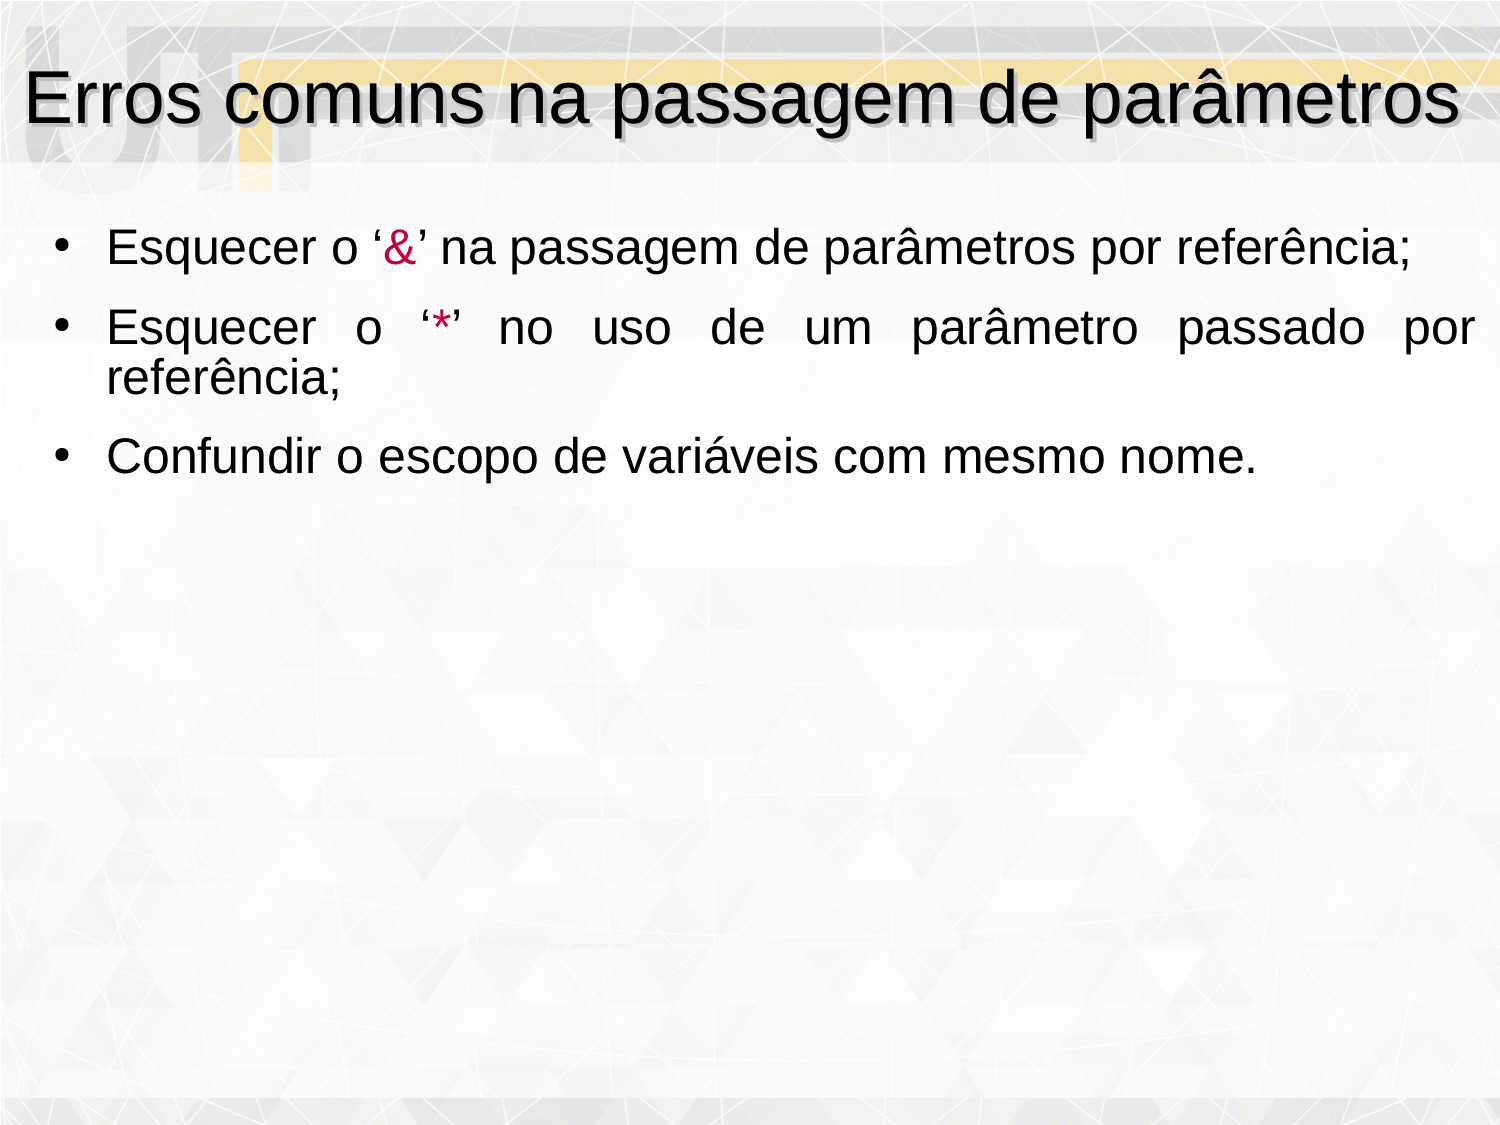

# Erros comuns na passagem de parâmetros
Esquecer o ‘&’ na passagem de parâmetros por referência;
Esquecer o ‘*’ no uso de um parâmetro passado por referência;
Confundir o escopo de variáveis com mesmo nome.